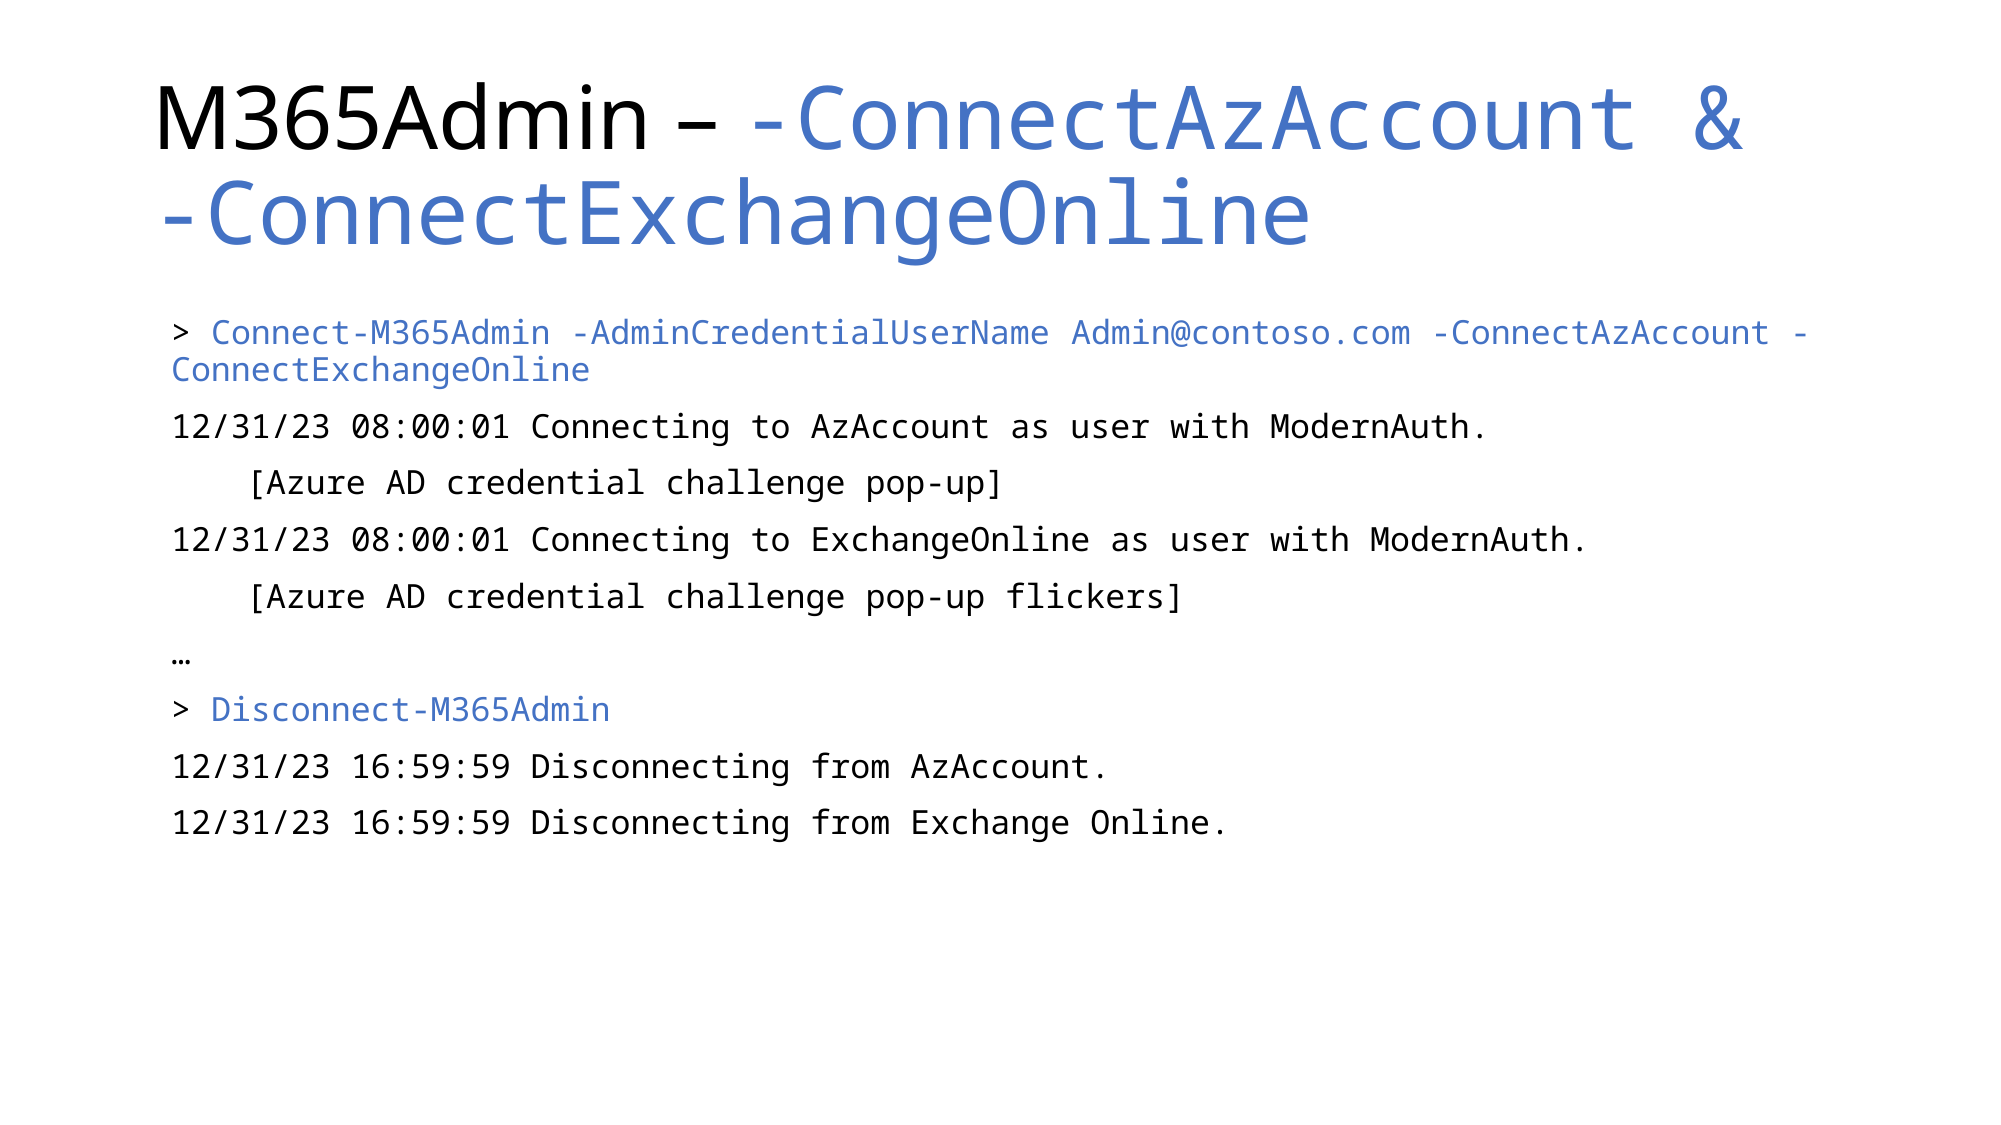

# M365Admin – -ConnectAzAccount & -ConnectExchangeOnline
> Connect-M365Admin -AdminCredentialUserName Admin@contoso.com -ConnectAzAccount -ConnectExchangeOnline
12/31/23 08:00:01 Connecting to AzAccount as user with ModernAuth.
	[Azure AD credential challenge pop-up]
12/31/23 08:00:01 Connecting to ExchangeOnline as user with ModernAuth.
	[Azure AD credential challenge pop-up flickers]
…
> Disconnect-M365Admin
12/31/23 16:59:59 Disconnecting from AzAccount.
12/31/23 16:59:59 Disconnecting from Exchange Online.